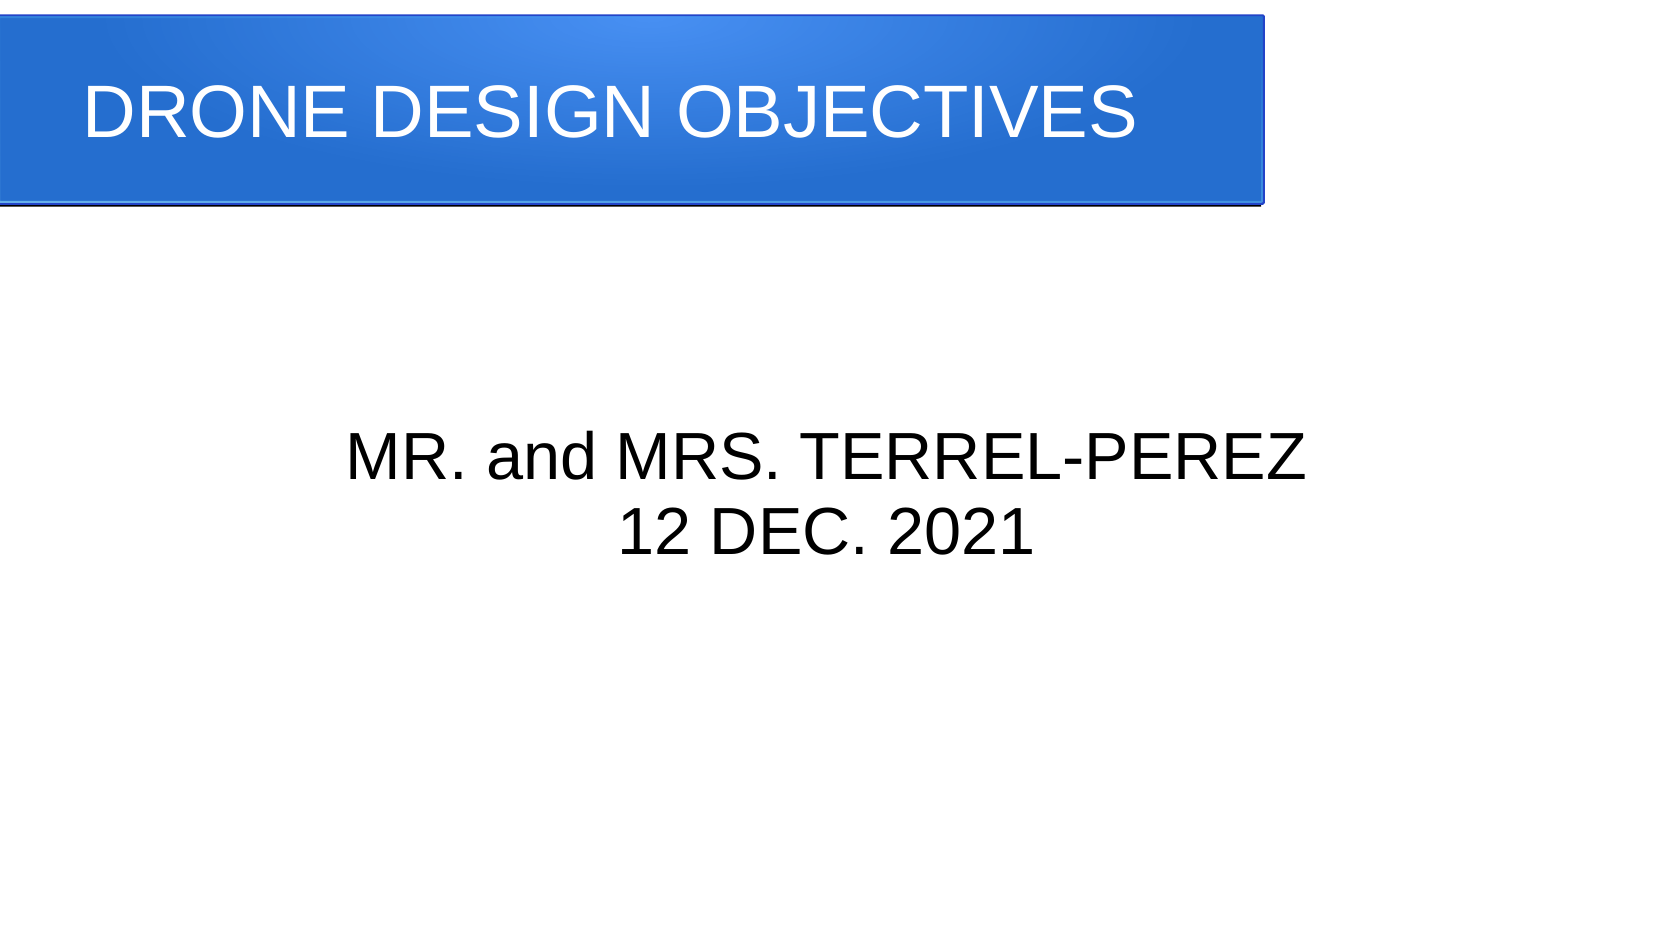

# DRONE DESIGN OBJECTIVES
MR. and MRS. TERREL-PEREZ
12 DEC. 2021